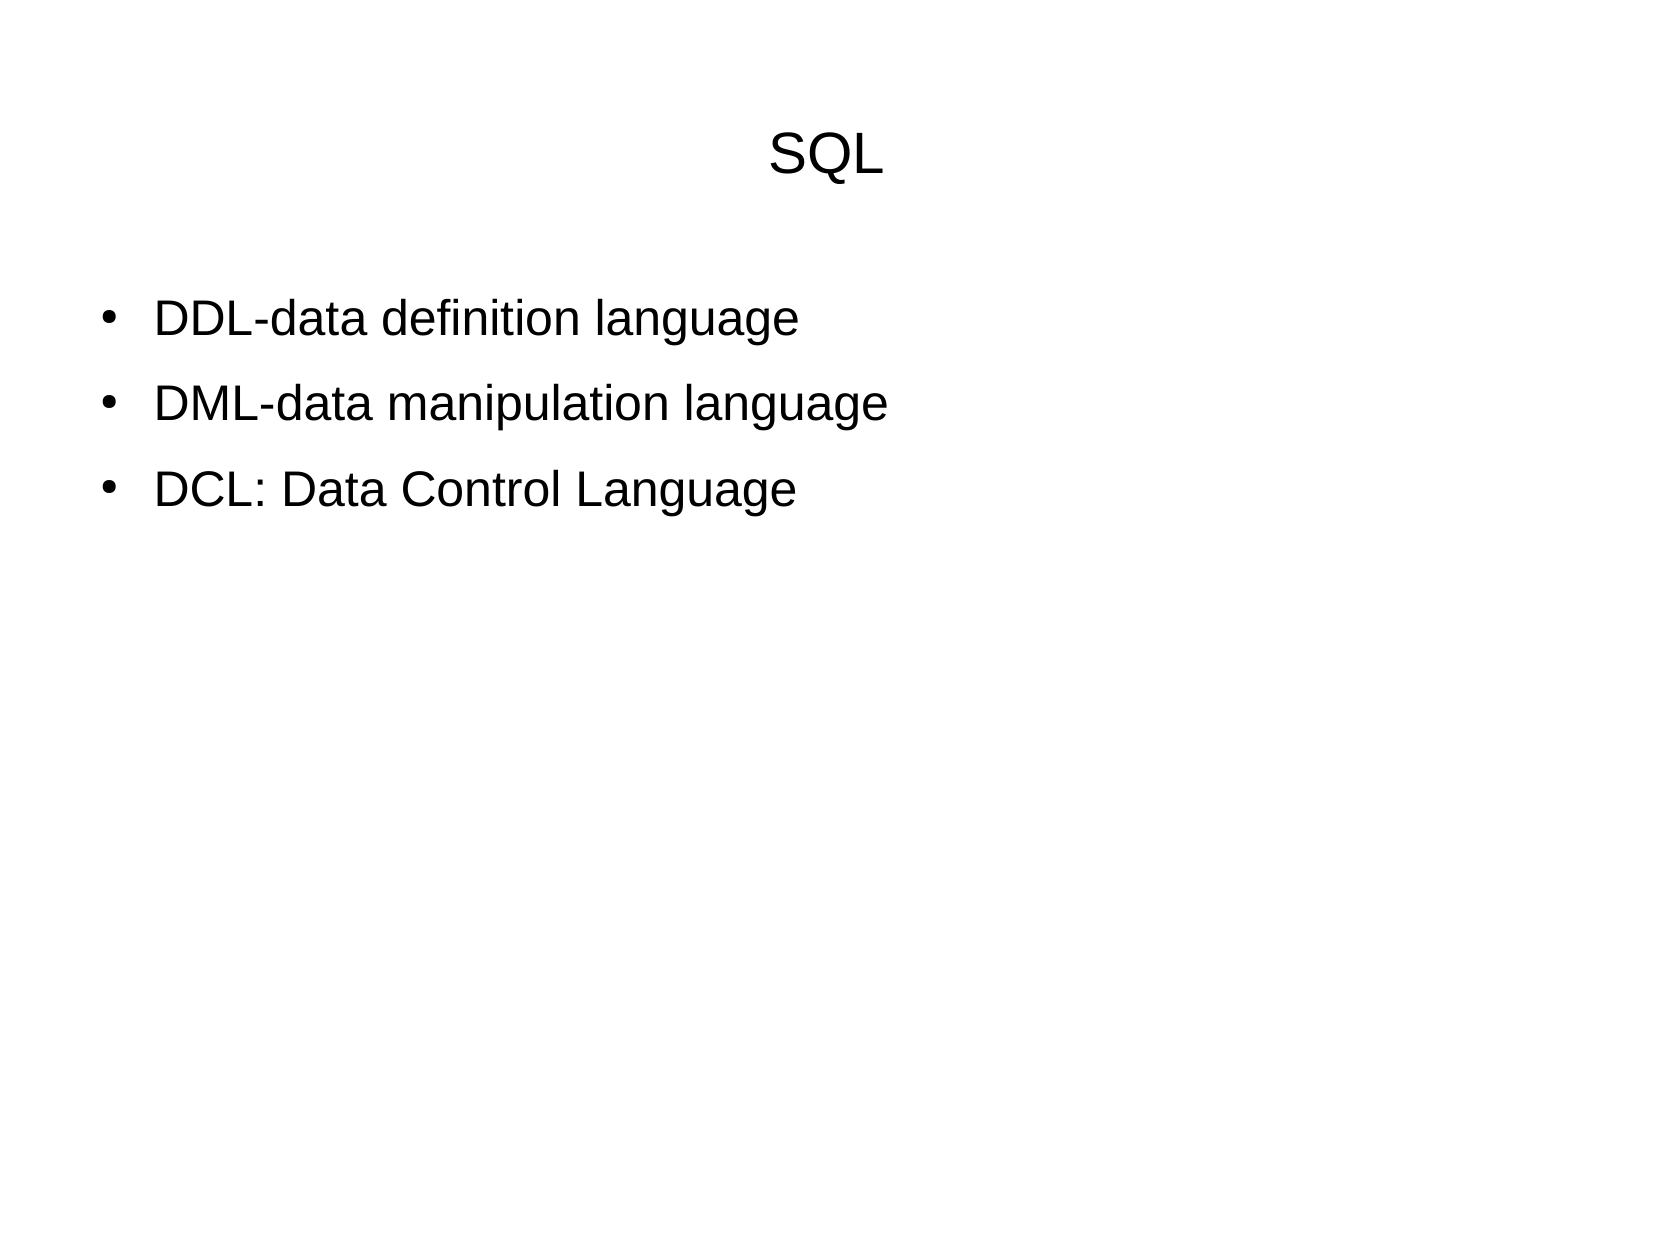

# SQL
DDL-data definition language
DML-data manipulation language
DCL: Data Control Language